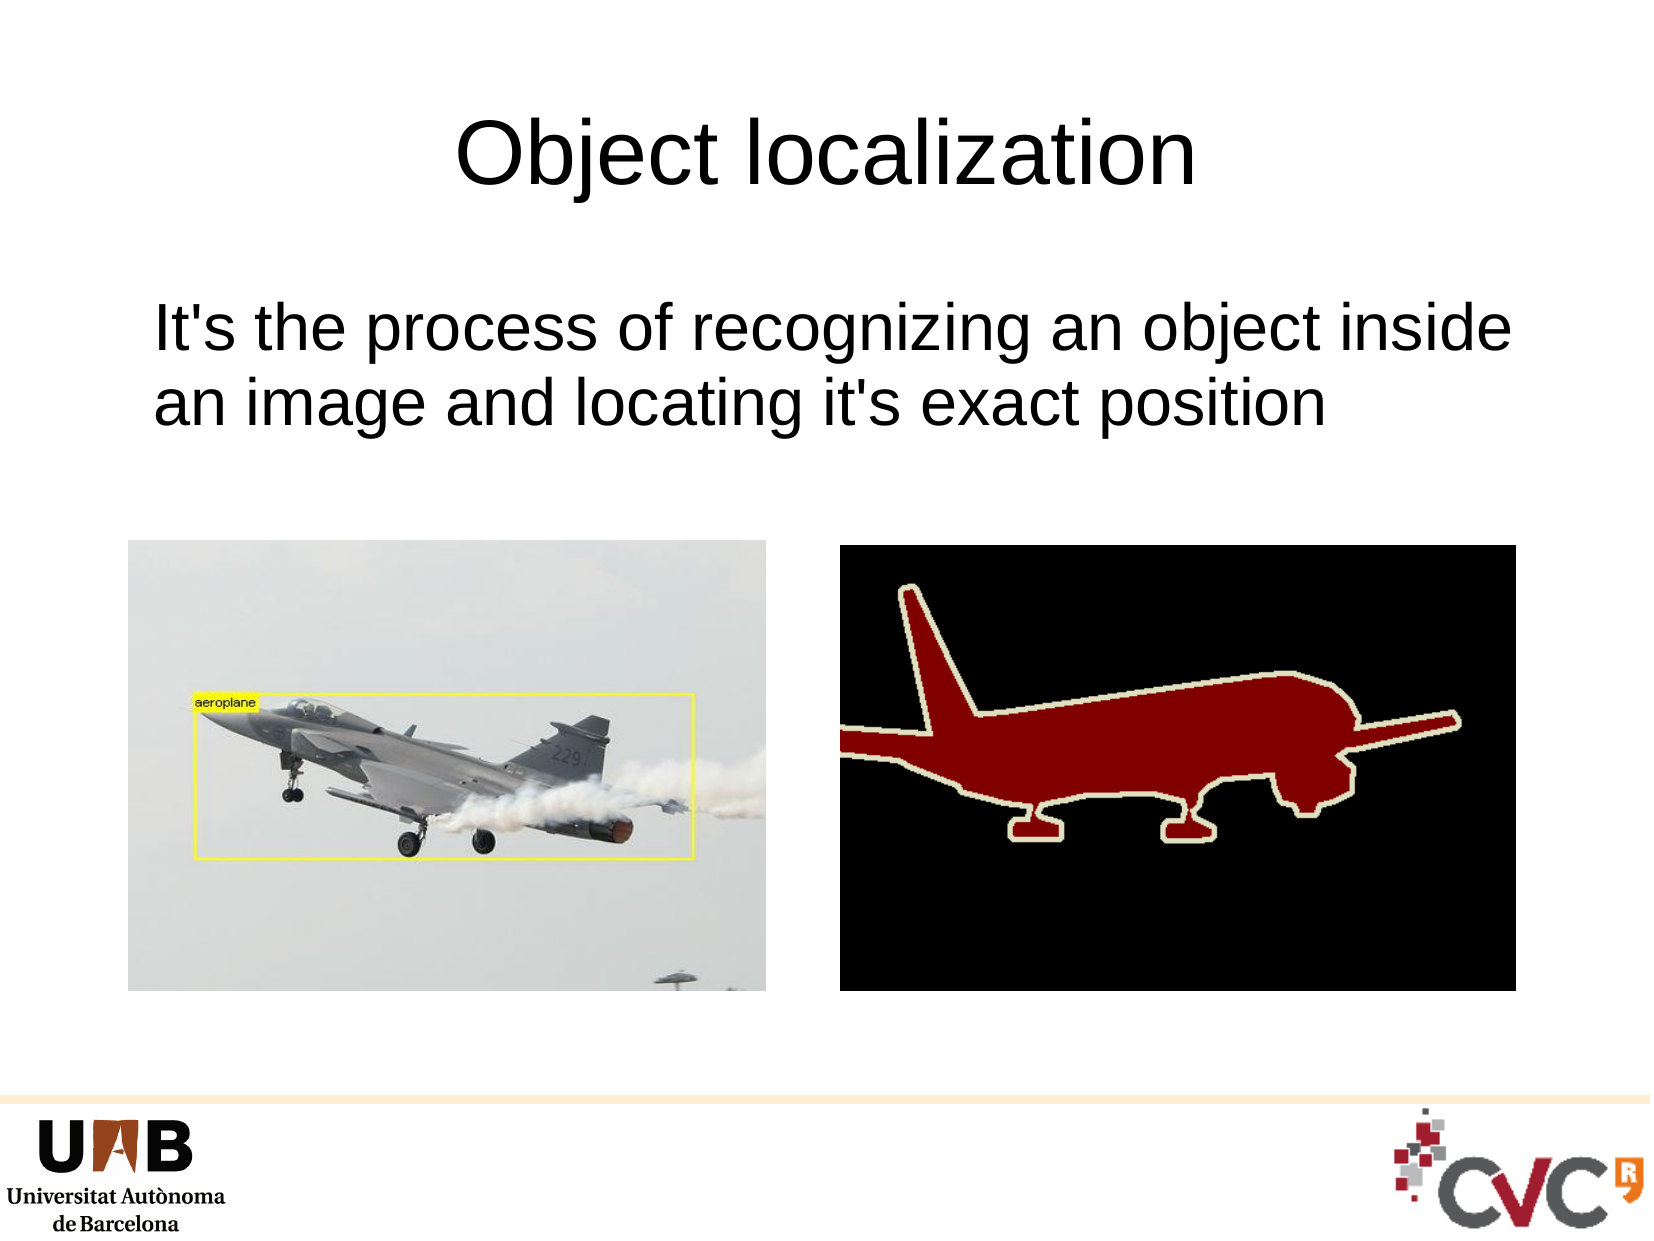

# Object localization
It's the process of recognizing an object inside an image and locating it's exact position